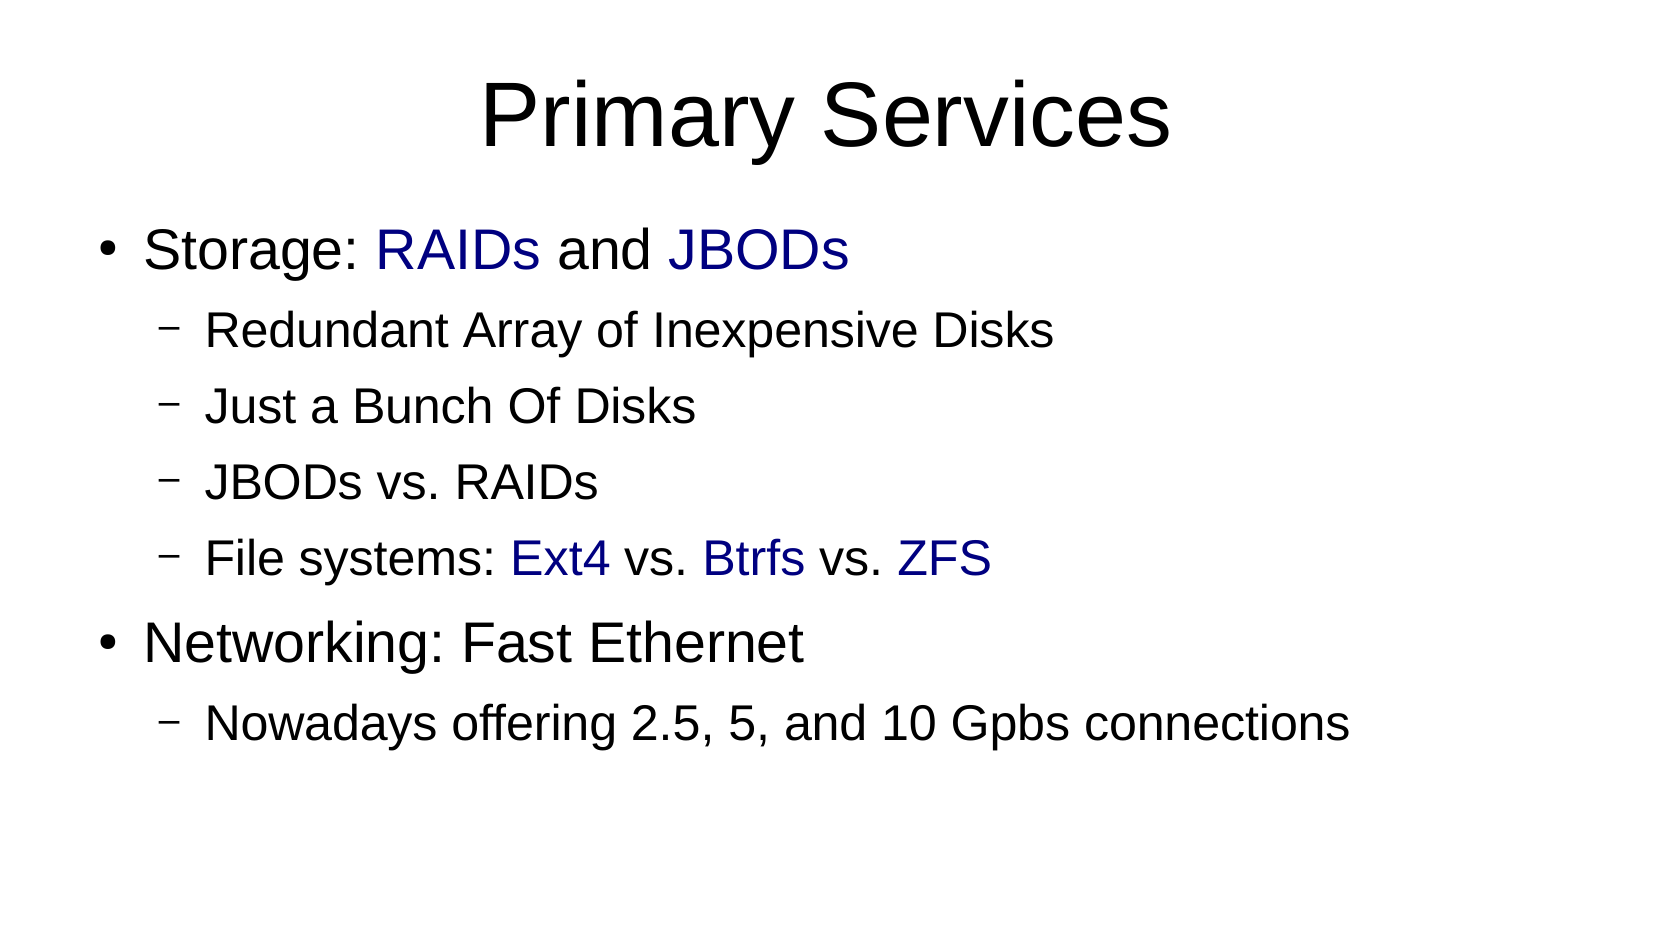

# Primary Services
Storage: RAIDs and JBODs
Redundant Array of Inexpensive Disks
Just a Bunch Of Disks
JBODs vs. RAIDs
File systems: Ext4 vs. Btrfs vs. ZFS
Networking: Fast Ethernet
Nowadays offering 2.5, 5, and 10 Gpbs connections